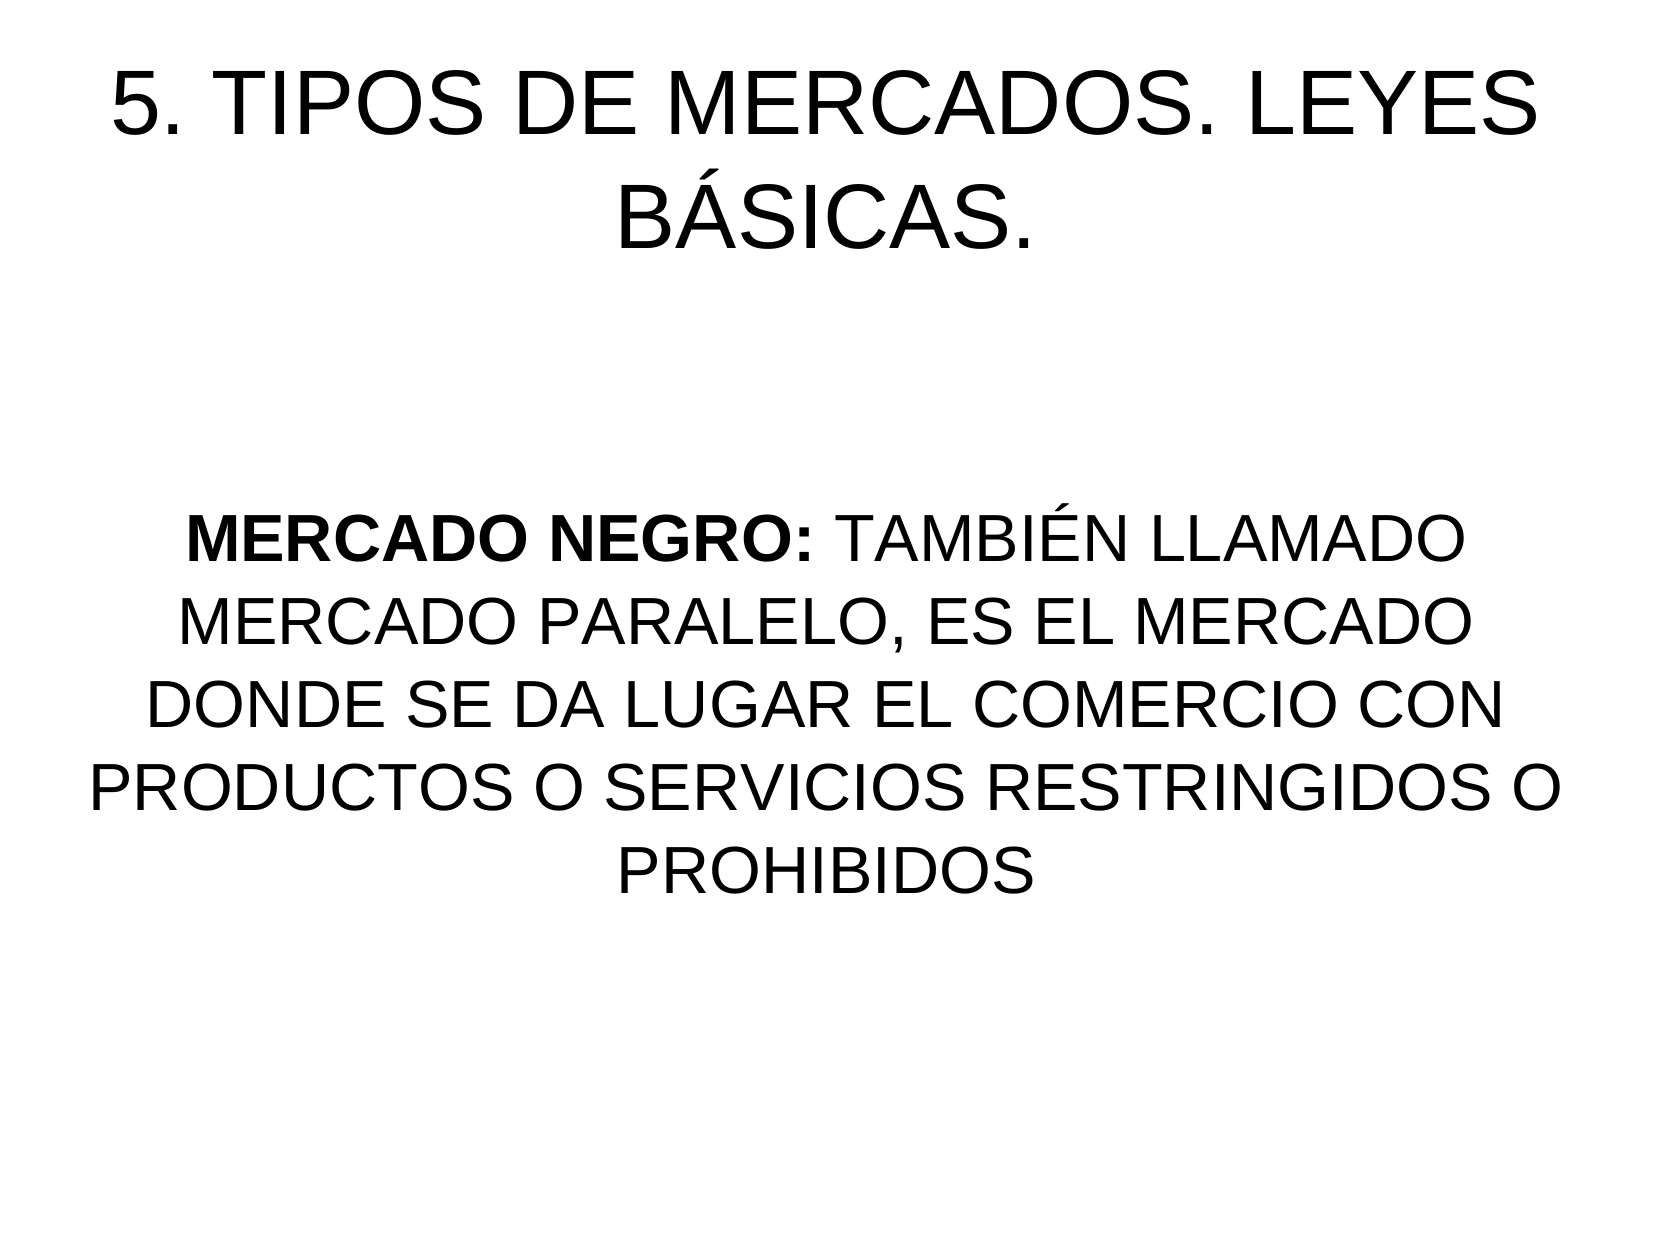

# 5. TIPOS DE MERCADOS. LEYES BÁSICAS.
MERCADO NEGRO: TAMBIÉN LLAMADO MERCADO PARALELO, ES EL MERCADO DONDE SE DA LUGAR EL COMERCIO CON PRODUCTOS O SERVICIOS RESTRINGIDOS O PROHIBIDOS